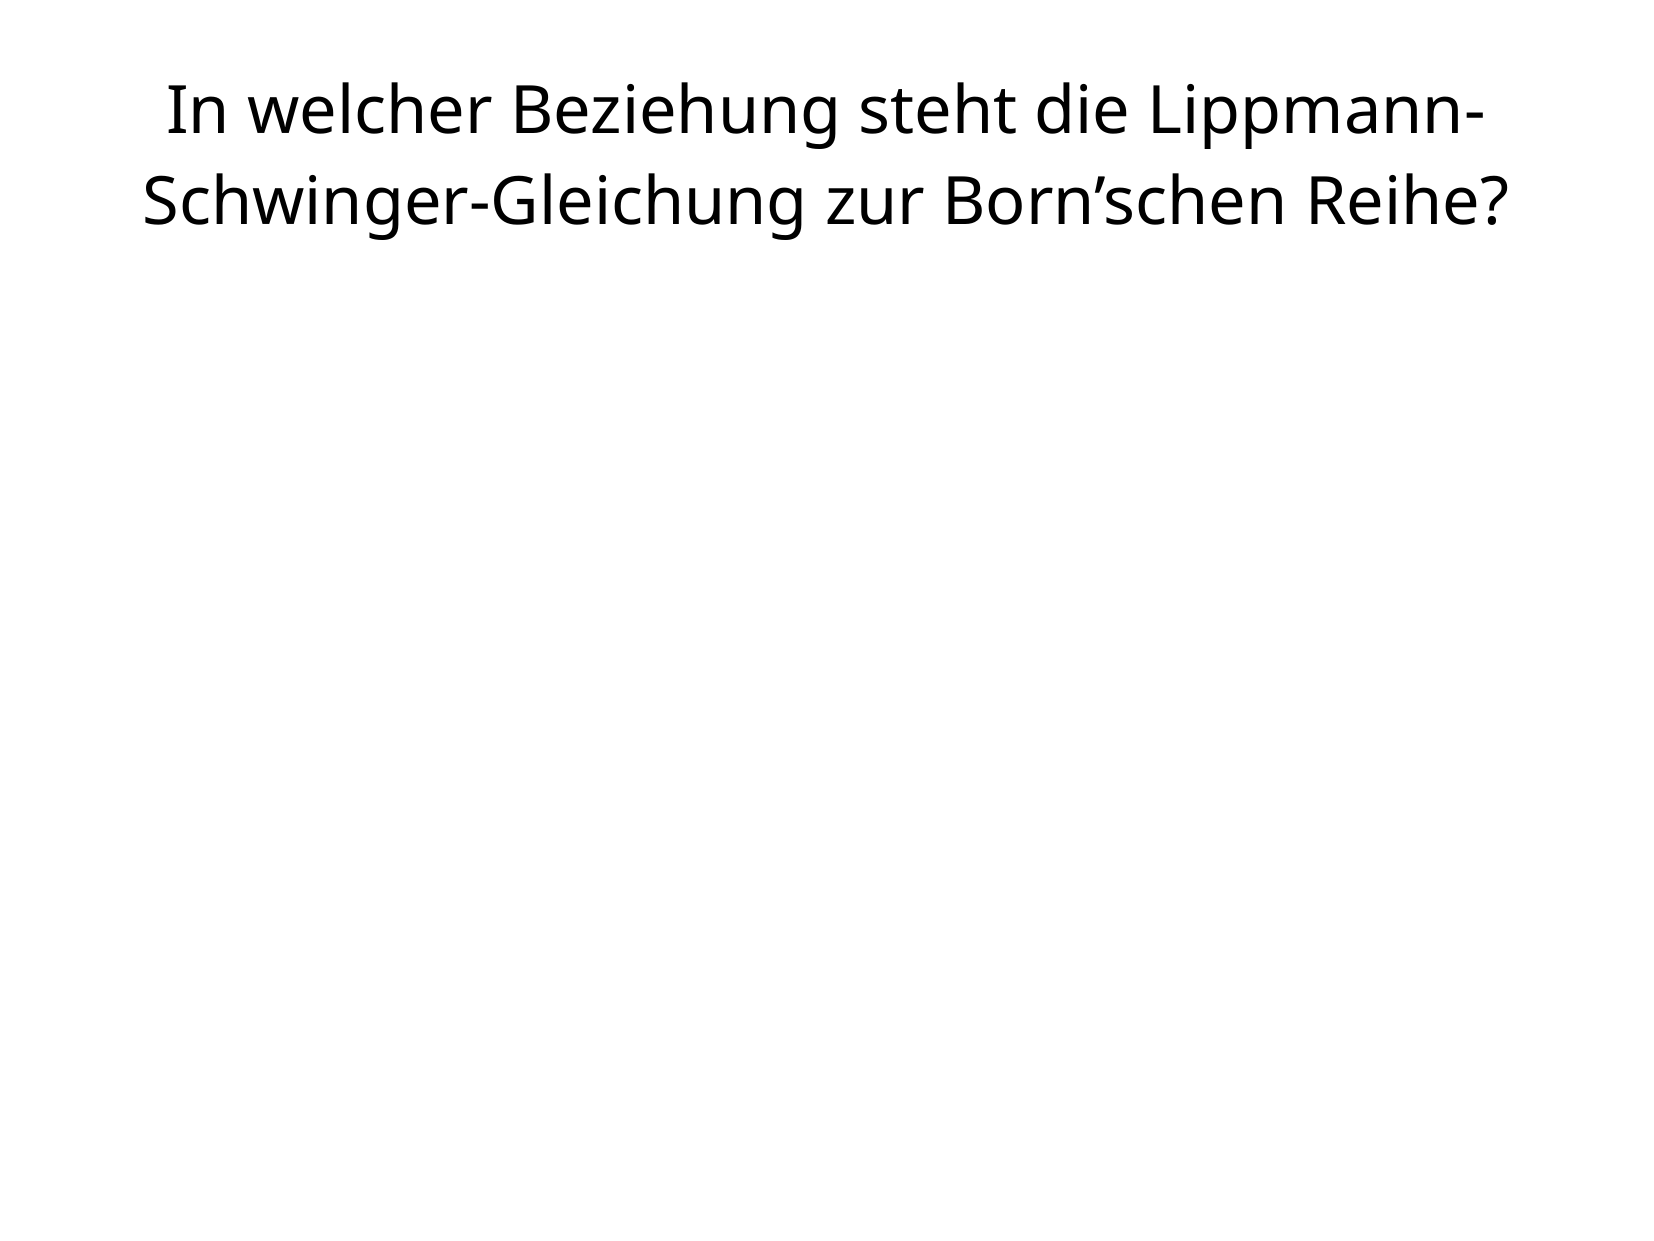

# In welcher Beziehung steht die Lippmann-Schwinger-Gleichung zur Born’schen Reihe?